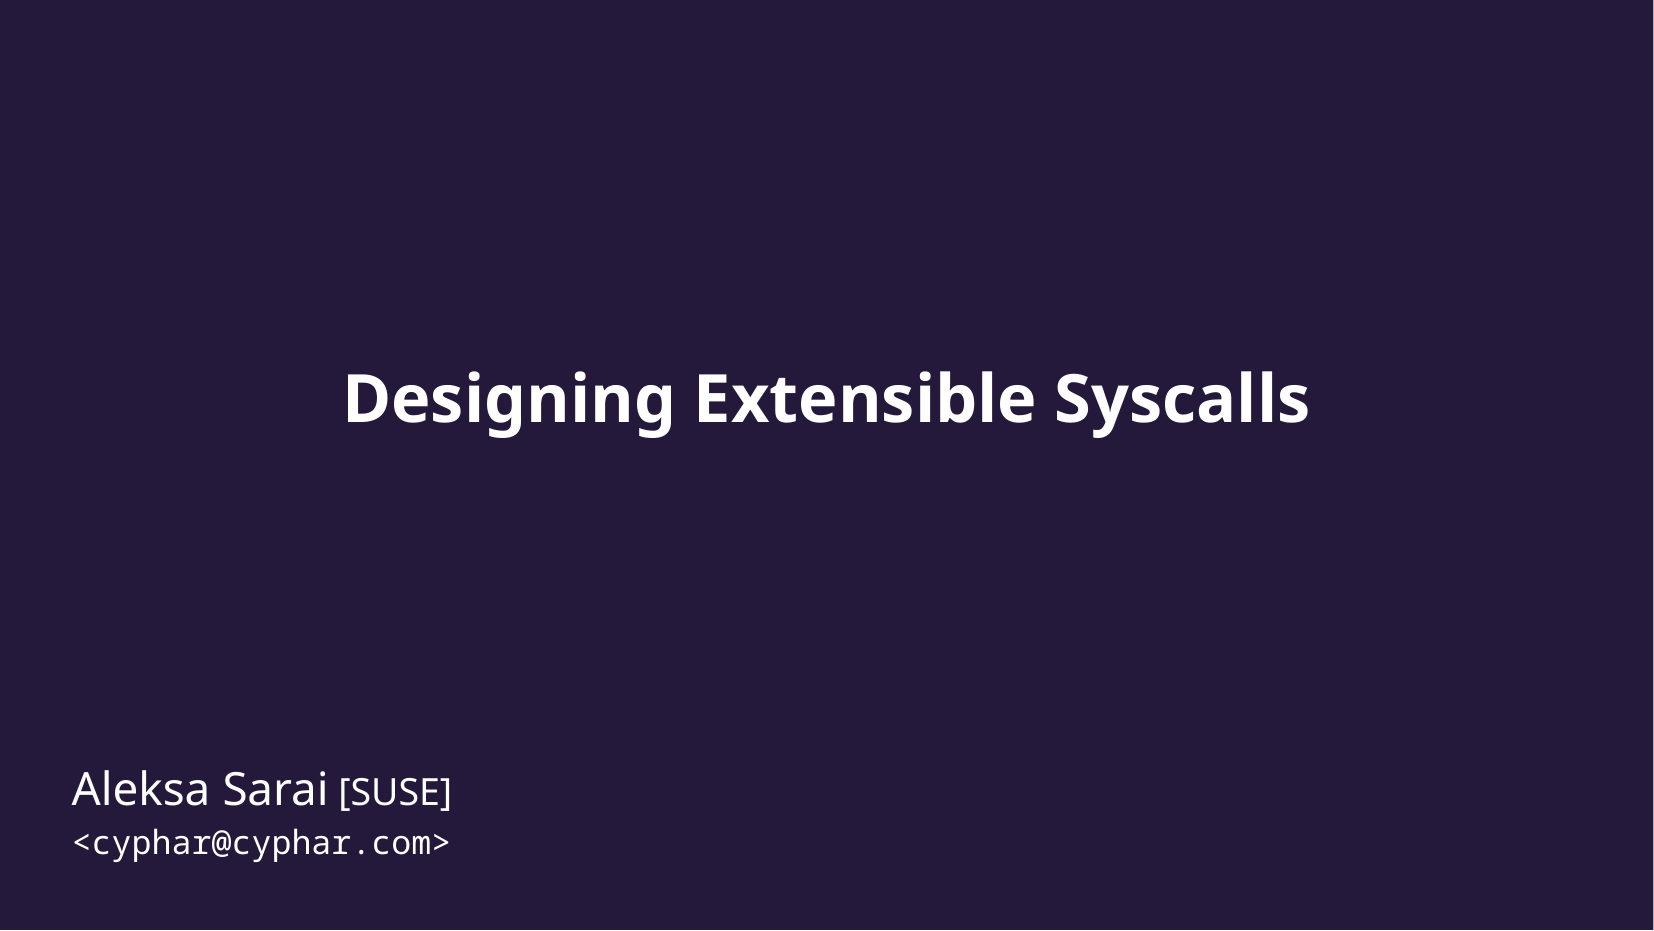

# Designing Extensible Syscalls
Aleksa Sarai [SUSE]
<cyphar@cyphar.com>